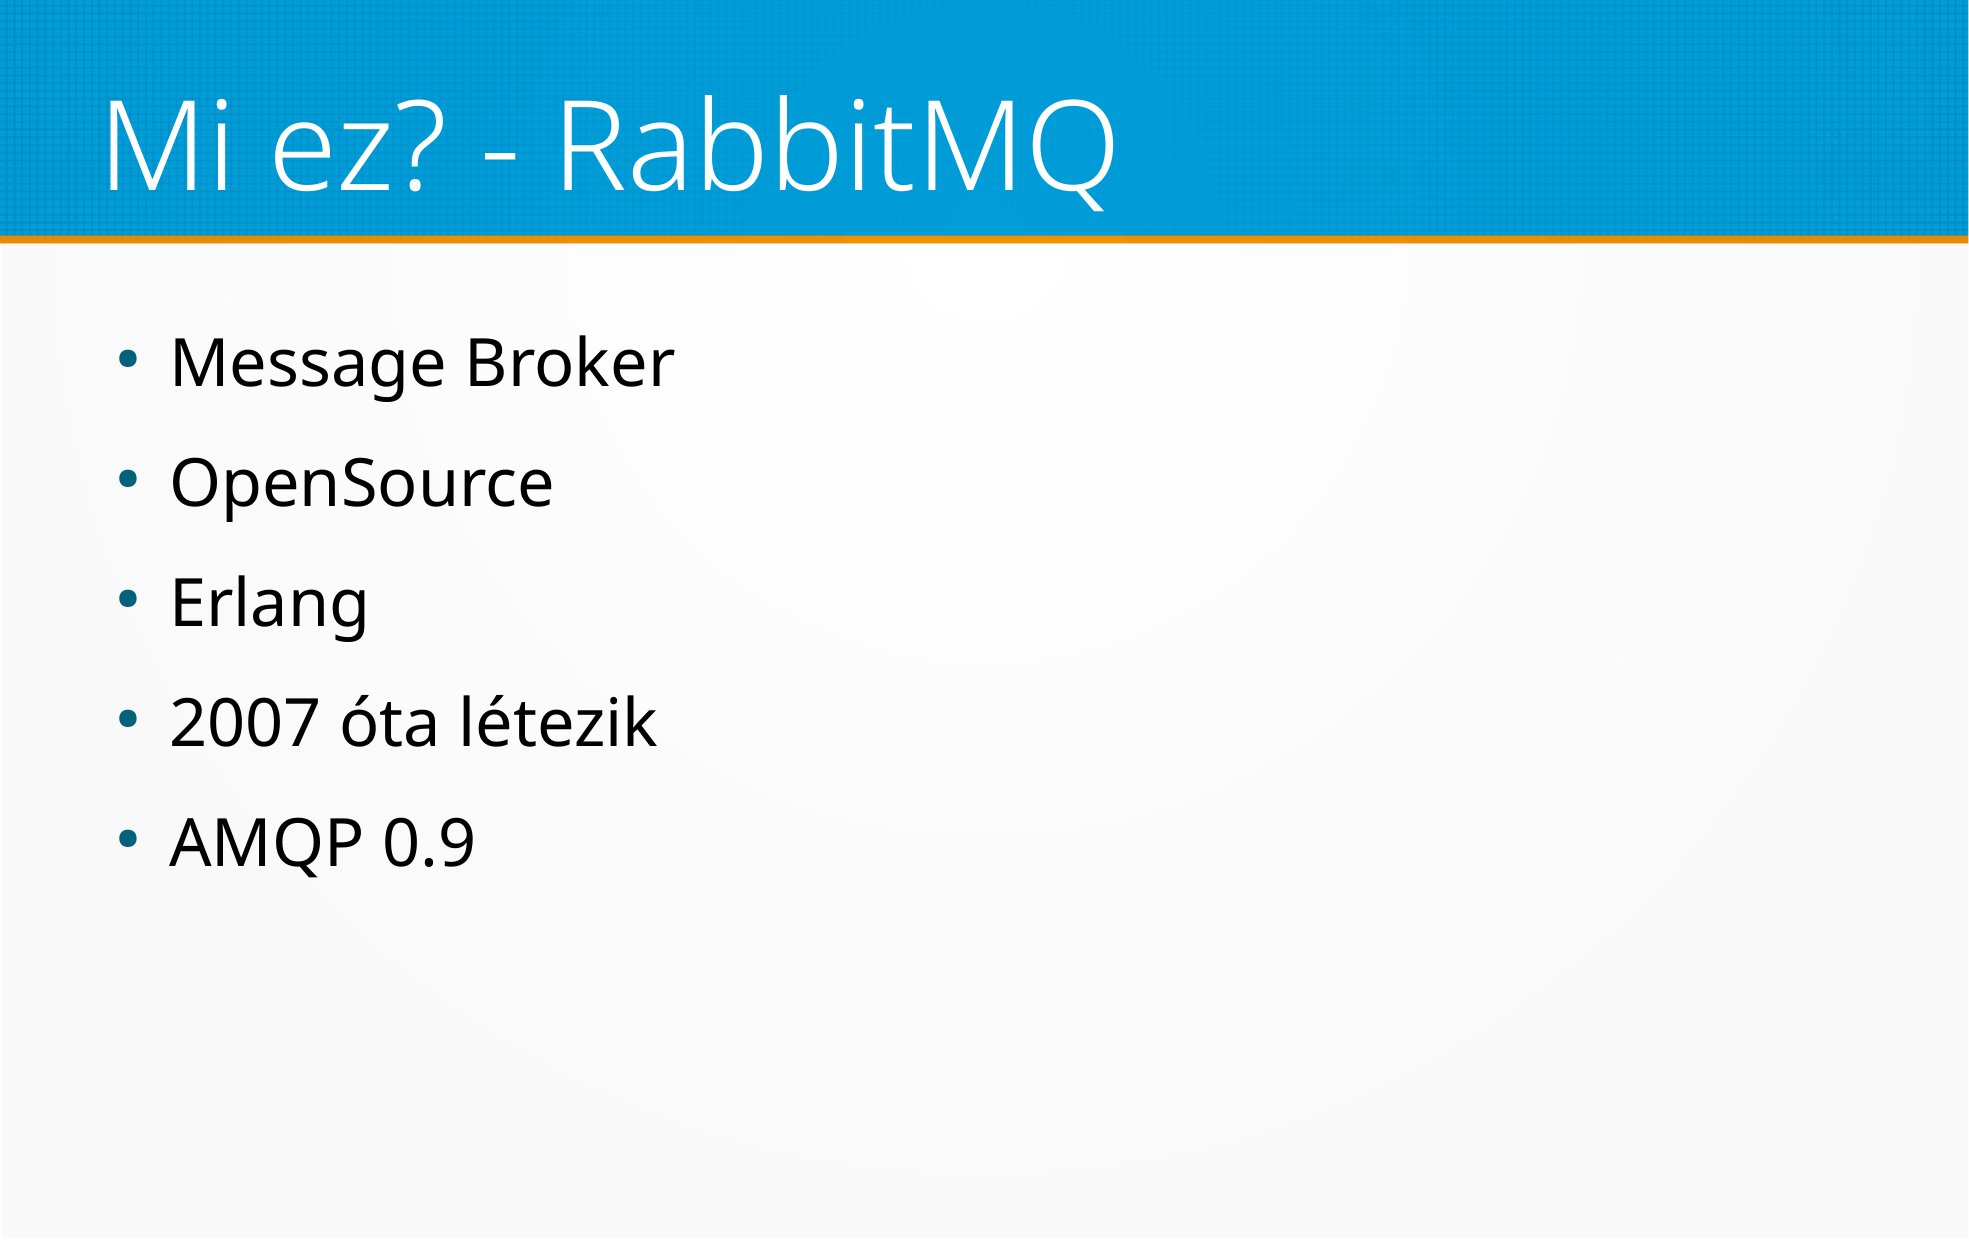

# Mi ez? - RabbitMQ
Message Broker
OpenSource
Erlang
2007 óta létezik
AMQP 0.9